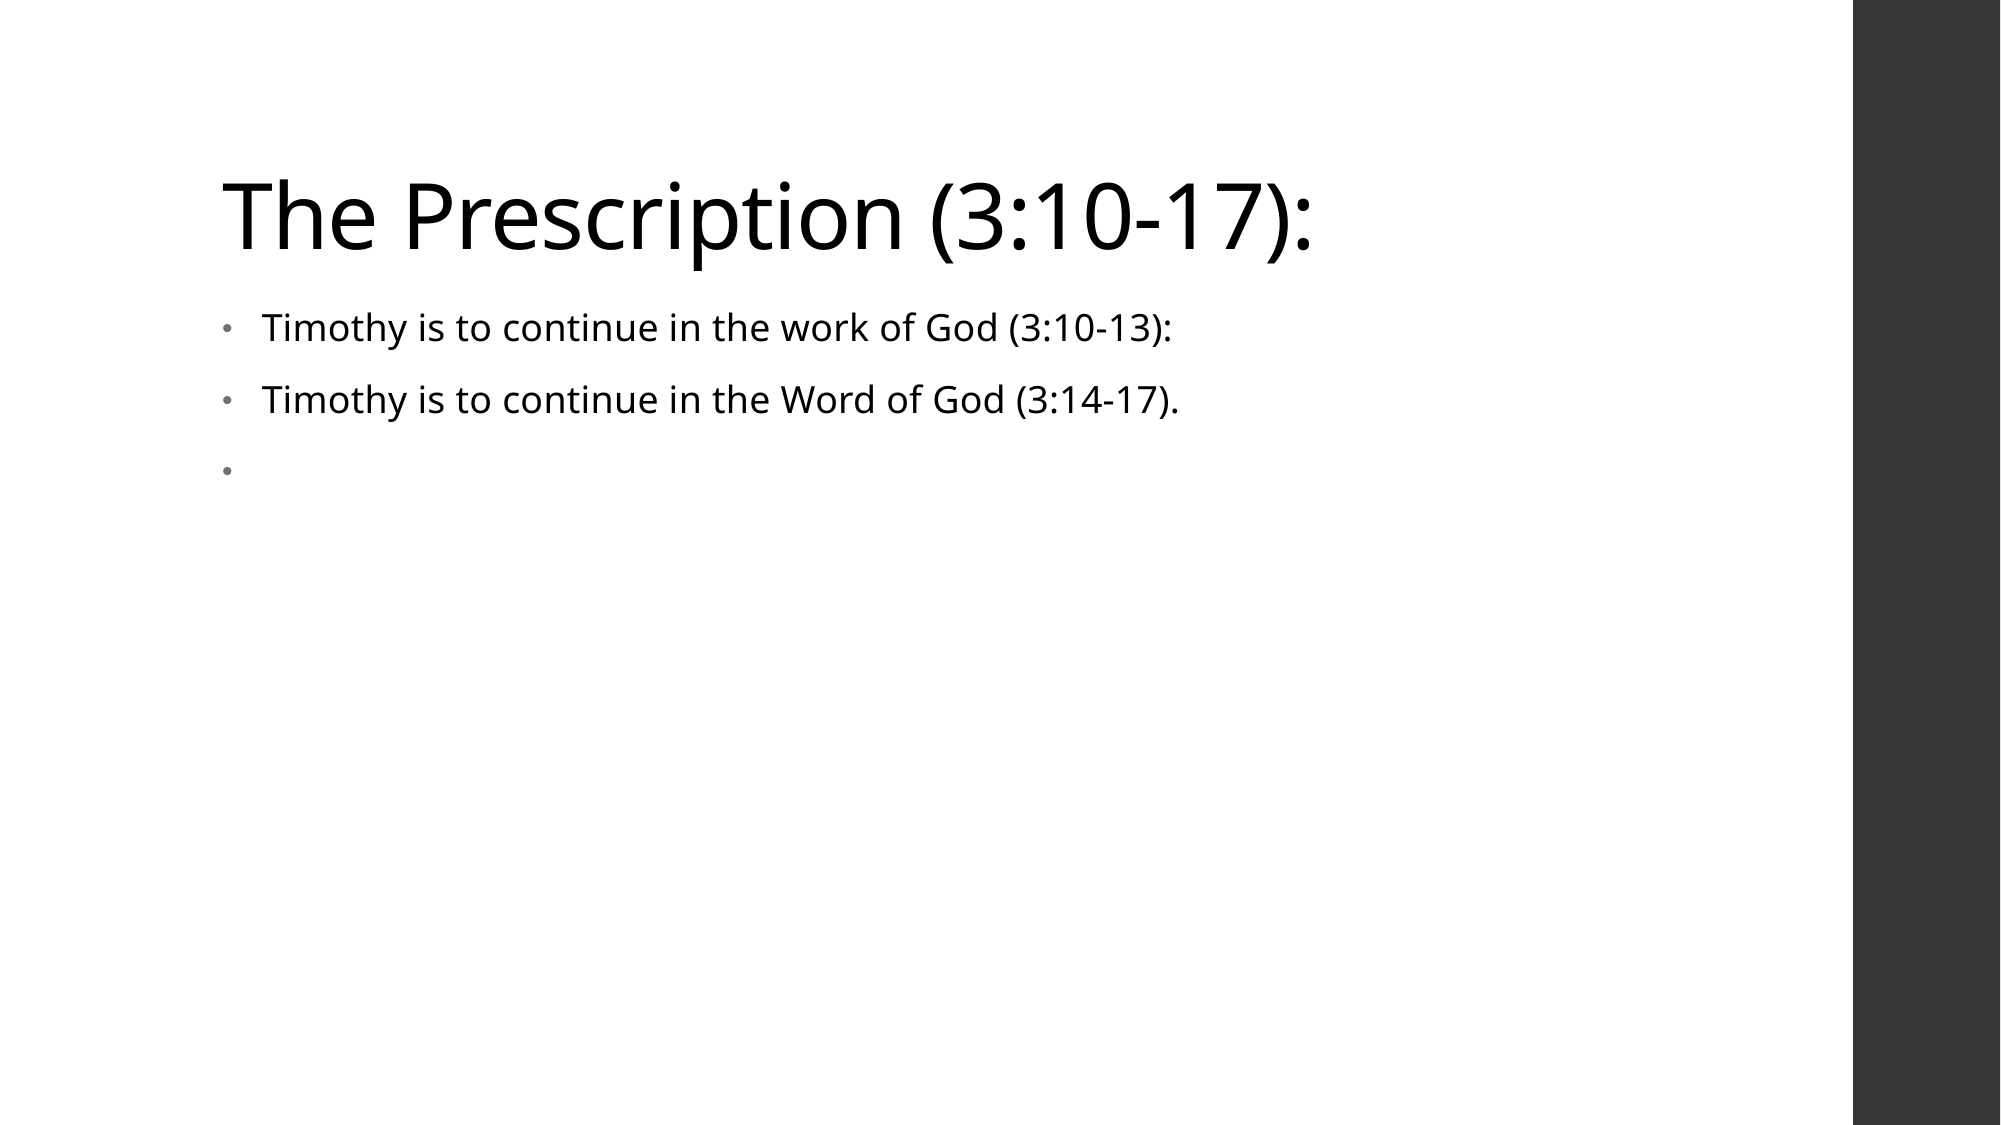

# The Prescription (3:10-17):
 Timothy is to continue in the work of God (3:10-13):
 Timothy is to continue in the Word of God (3:14-17).